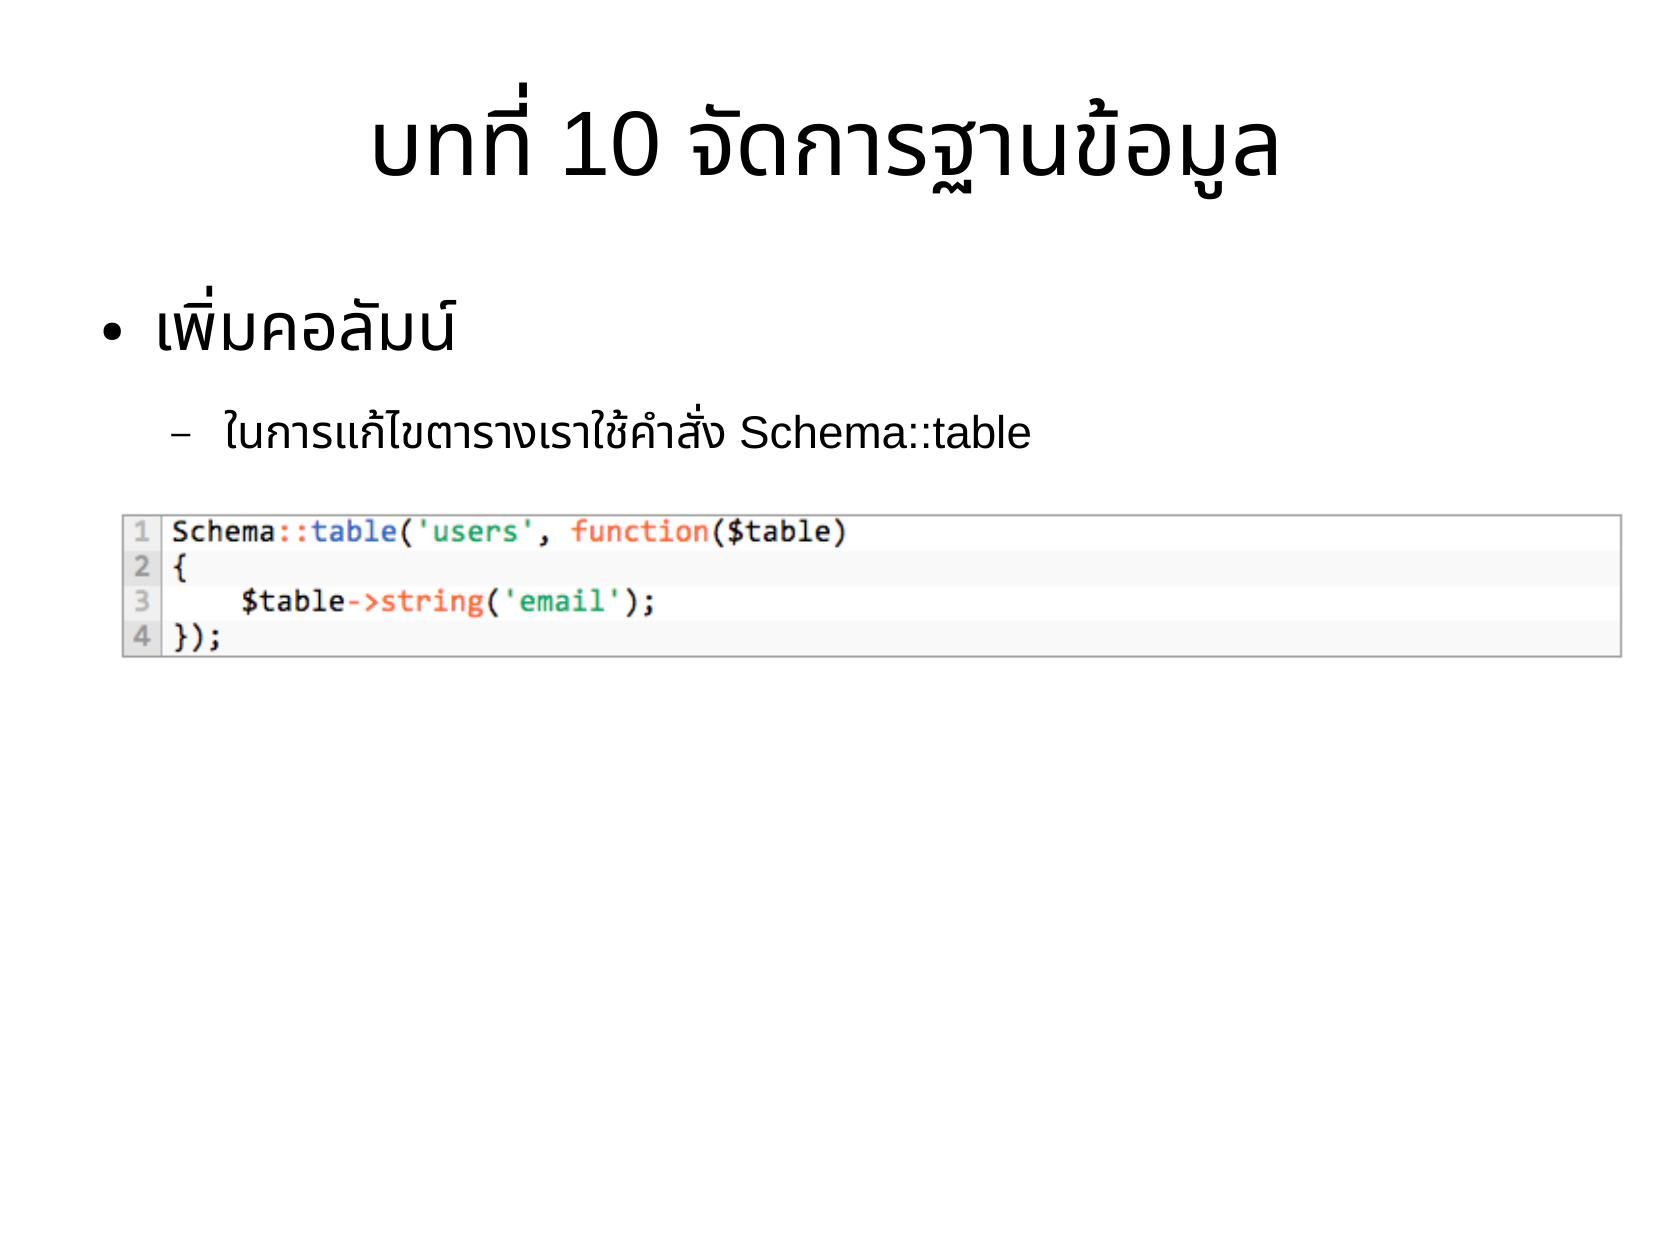

# บทที่ 10 จัดการฐานข้อมูล
เพิ่มคอลัมน์
ในการแก้ไขตารางเราใช้คำสั่ง Schema::table